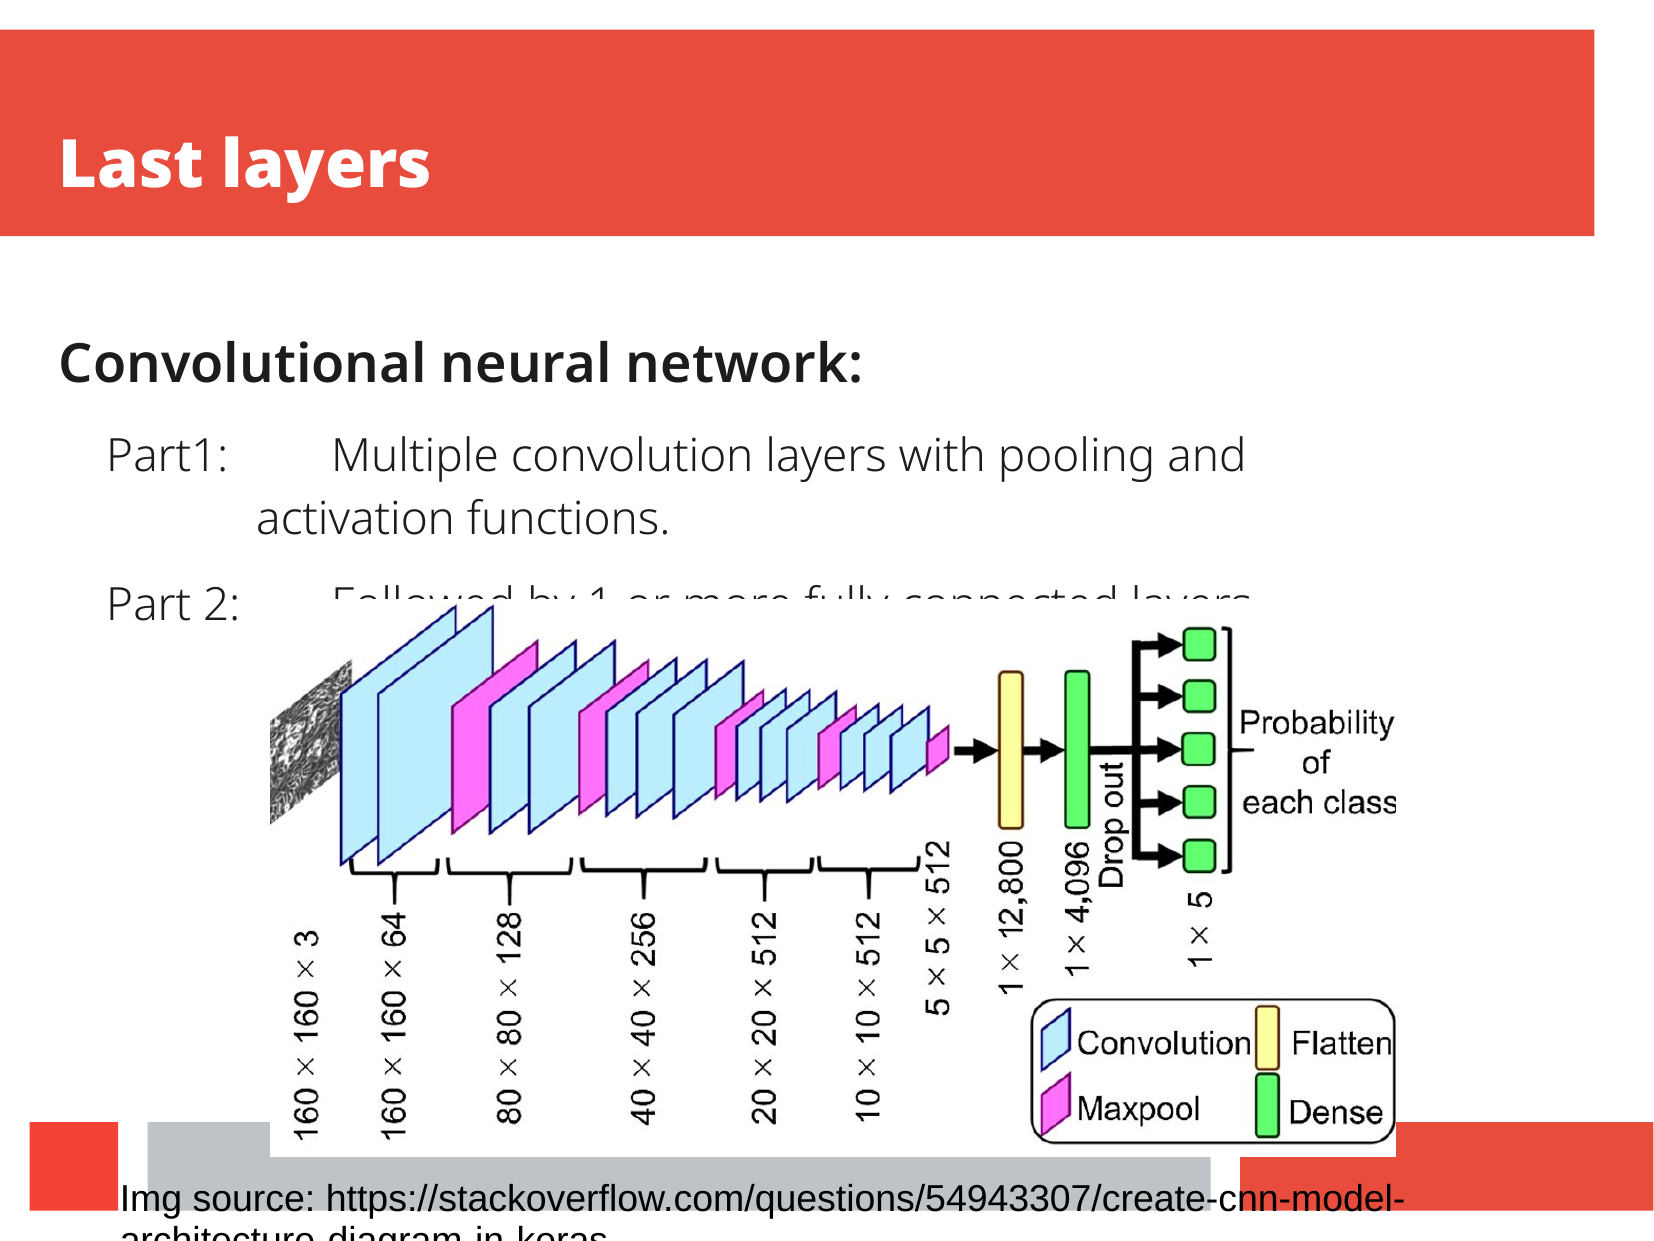

# Last layers
Convolutional neural network:
Part1:		Multiple convolution layers with pooling and 				 		activation functions.
Part 2:		Followed by 1 or more fully connected layers
Img source: https://stackoverflow.com/questions/54943307/create-cnn-model-architecture-diagram-in-keras